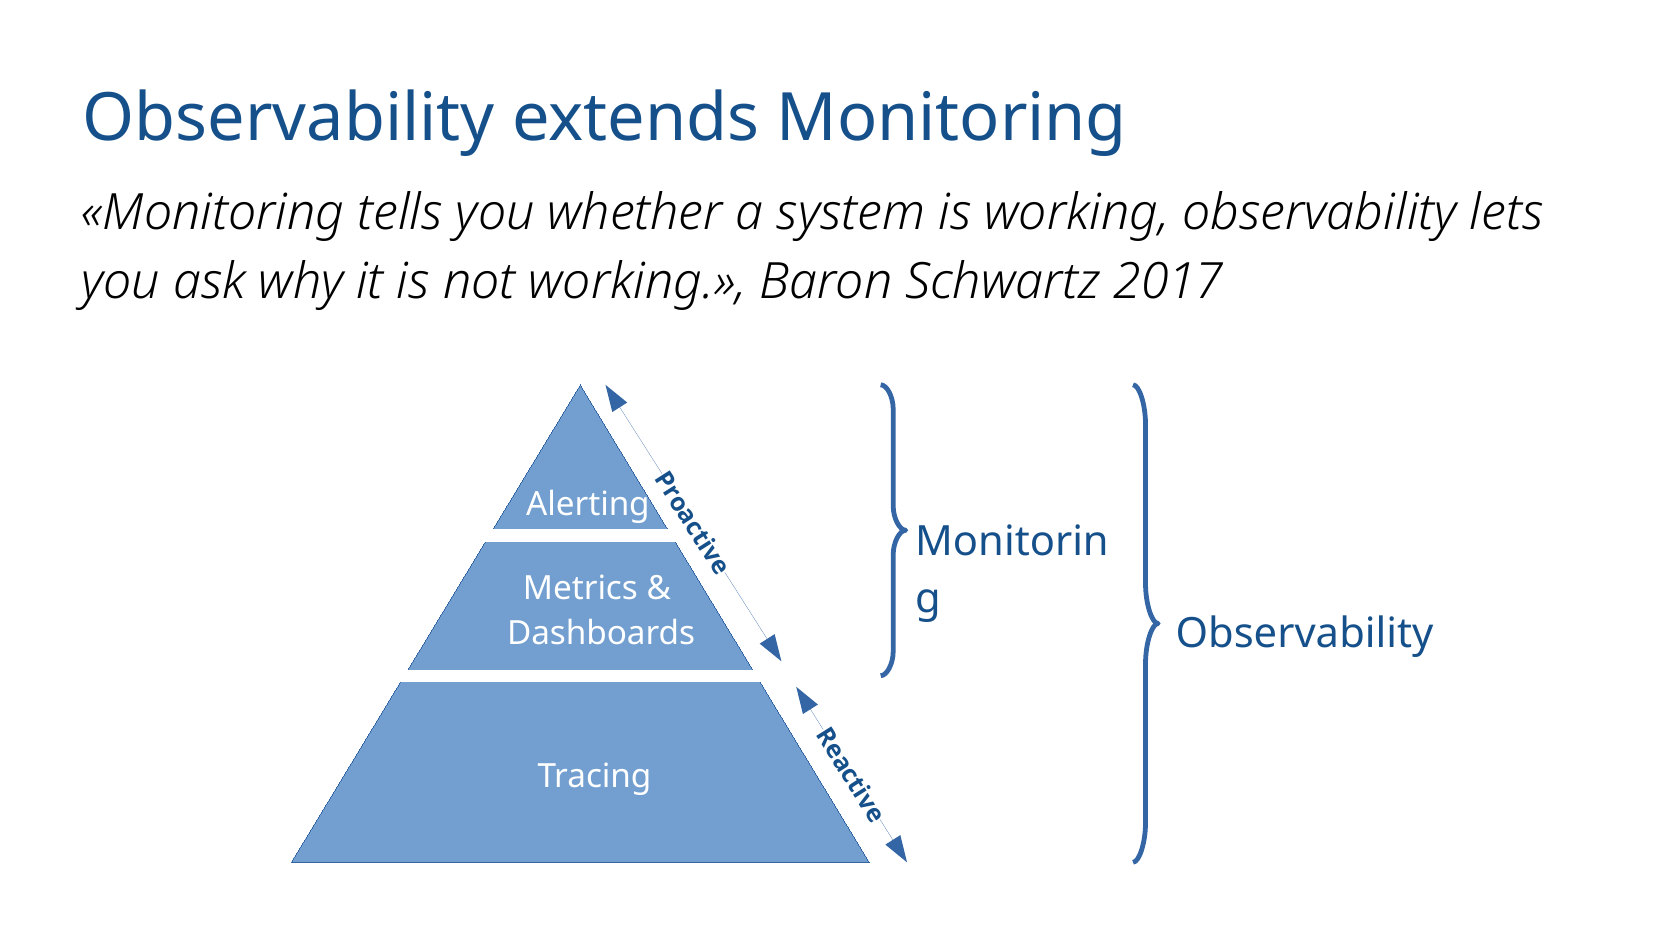

# Observability extends Monitoring
«Monitoring tells you whether a system is working, observability lets you ask why it is not working.», Baron Schwartz 2017
Proactive
Alerting
Monitoring
Metrics &
Dashboards
Observability
Reactive
Tracing